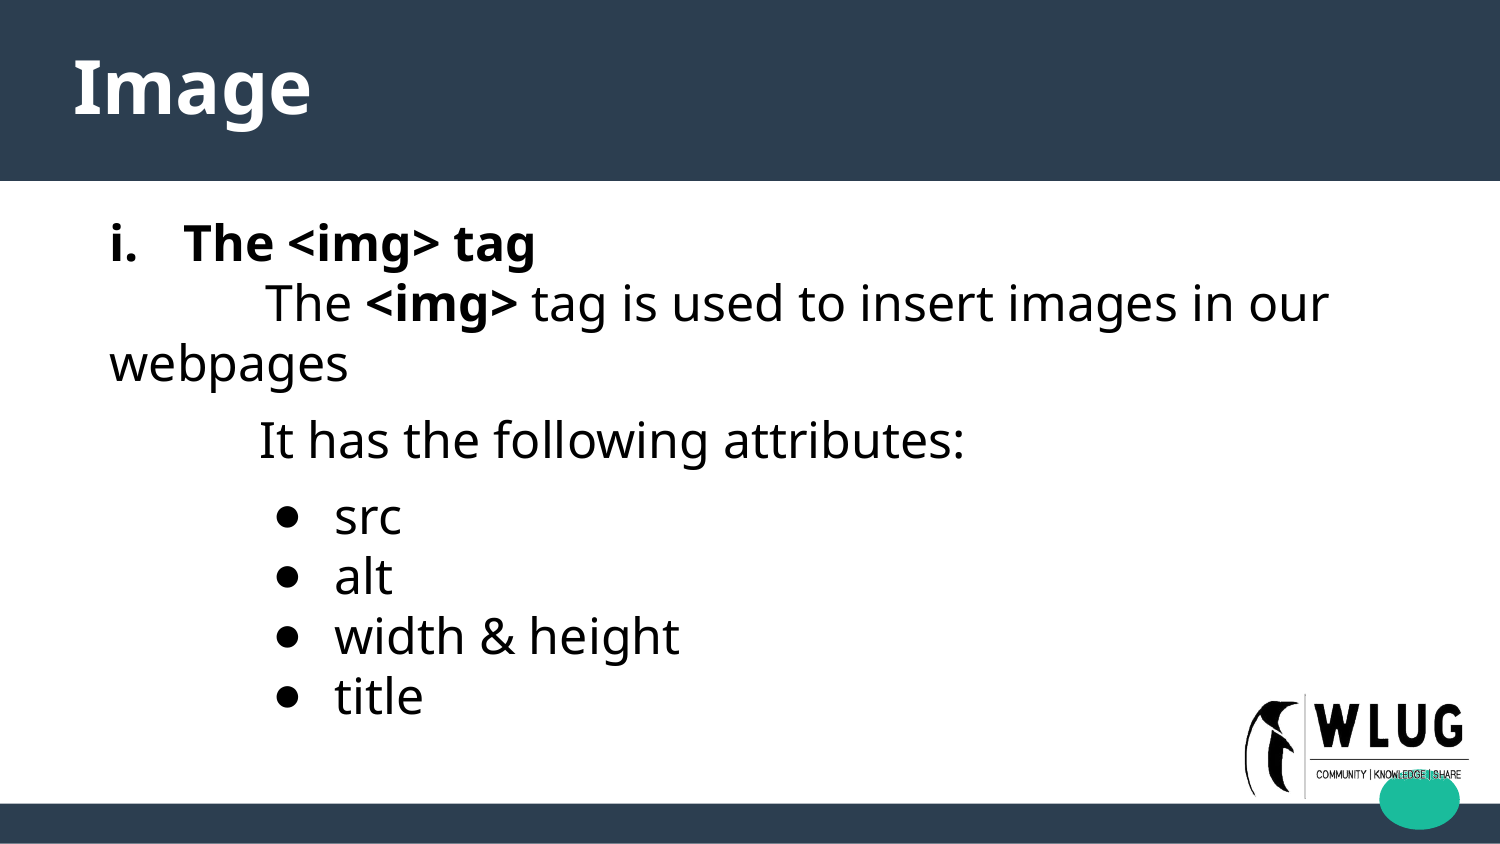

Image
# i.	The <img> tag
 The <img> tag is used to insert images in our webpages
It has the following attributes:
src
alt
width & height
title